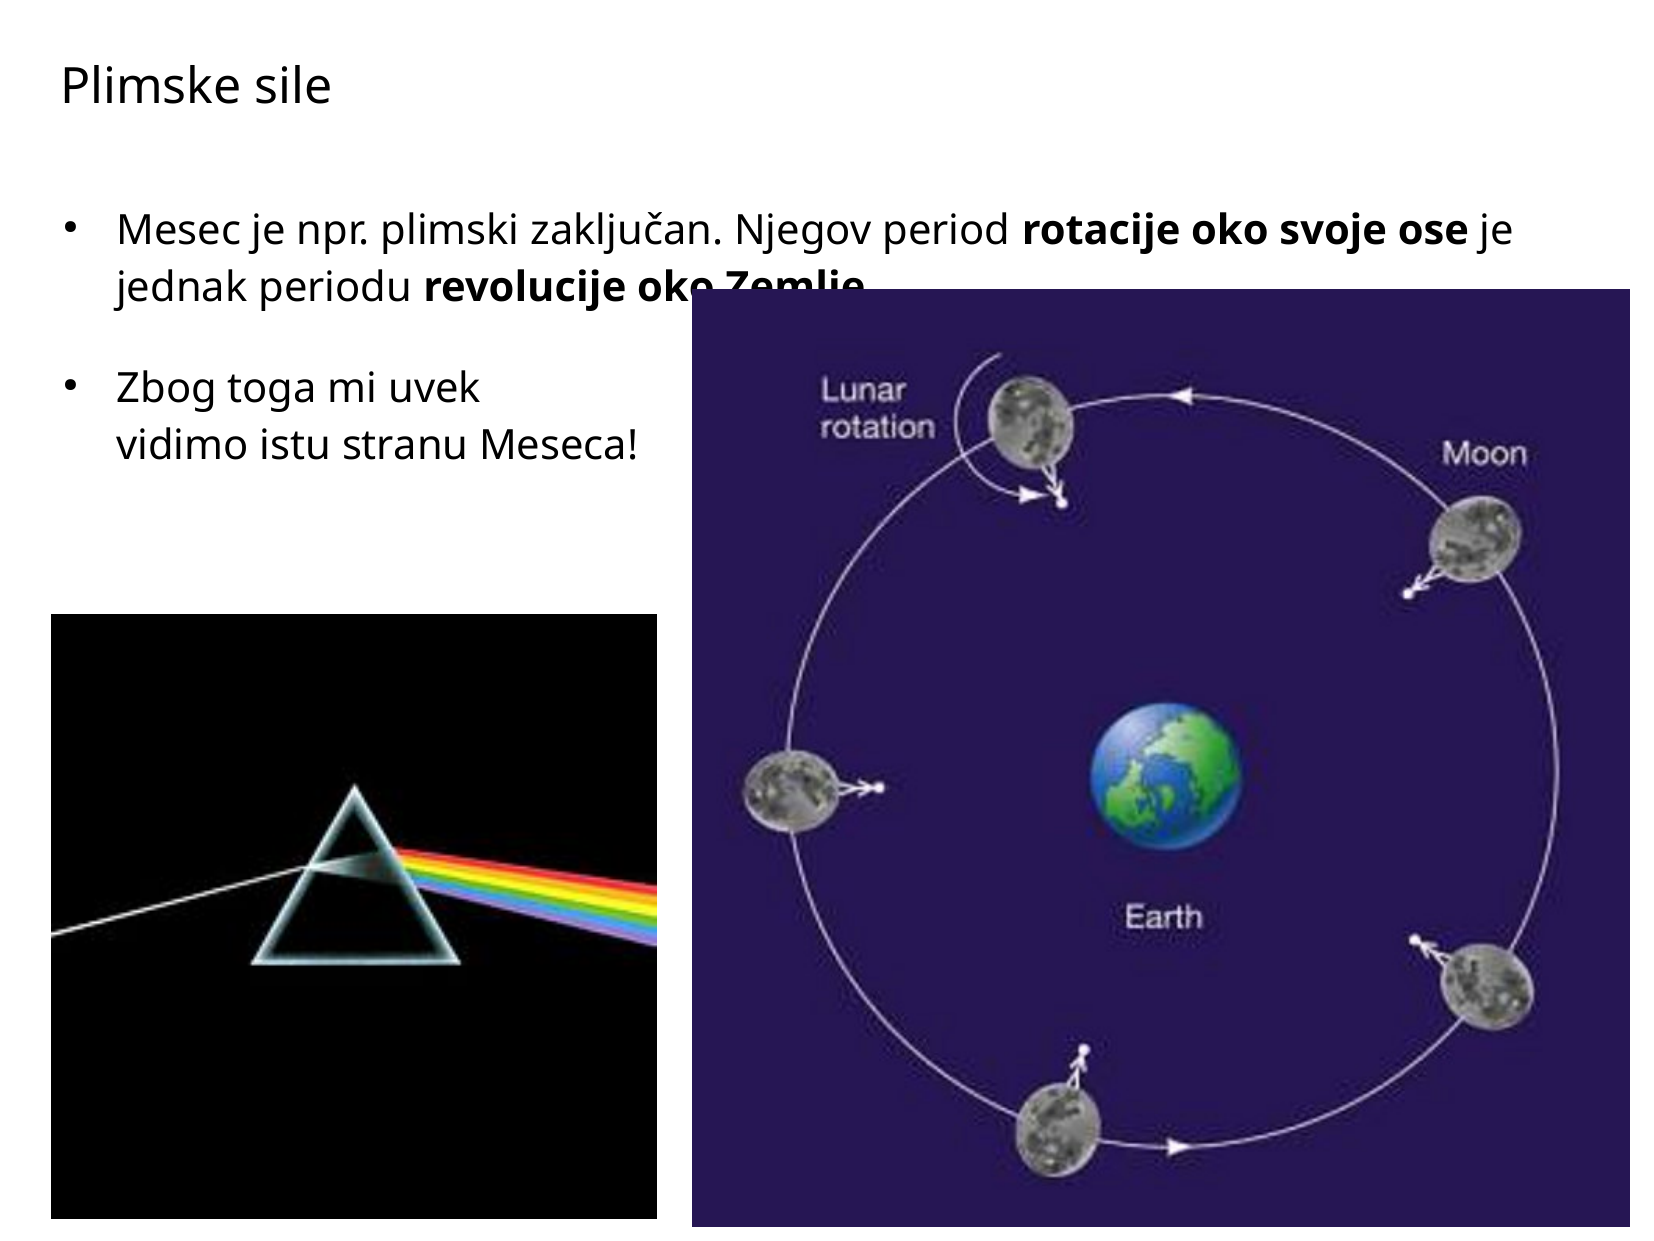

# Plimske sile
Mesec je npr. plimski zaključan. Njegov period rotacije oko svoje ose je jednak periodu revolucije oko Zemlje.
Zbog toga mi uvek
vidimo istu stranu Meseca!